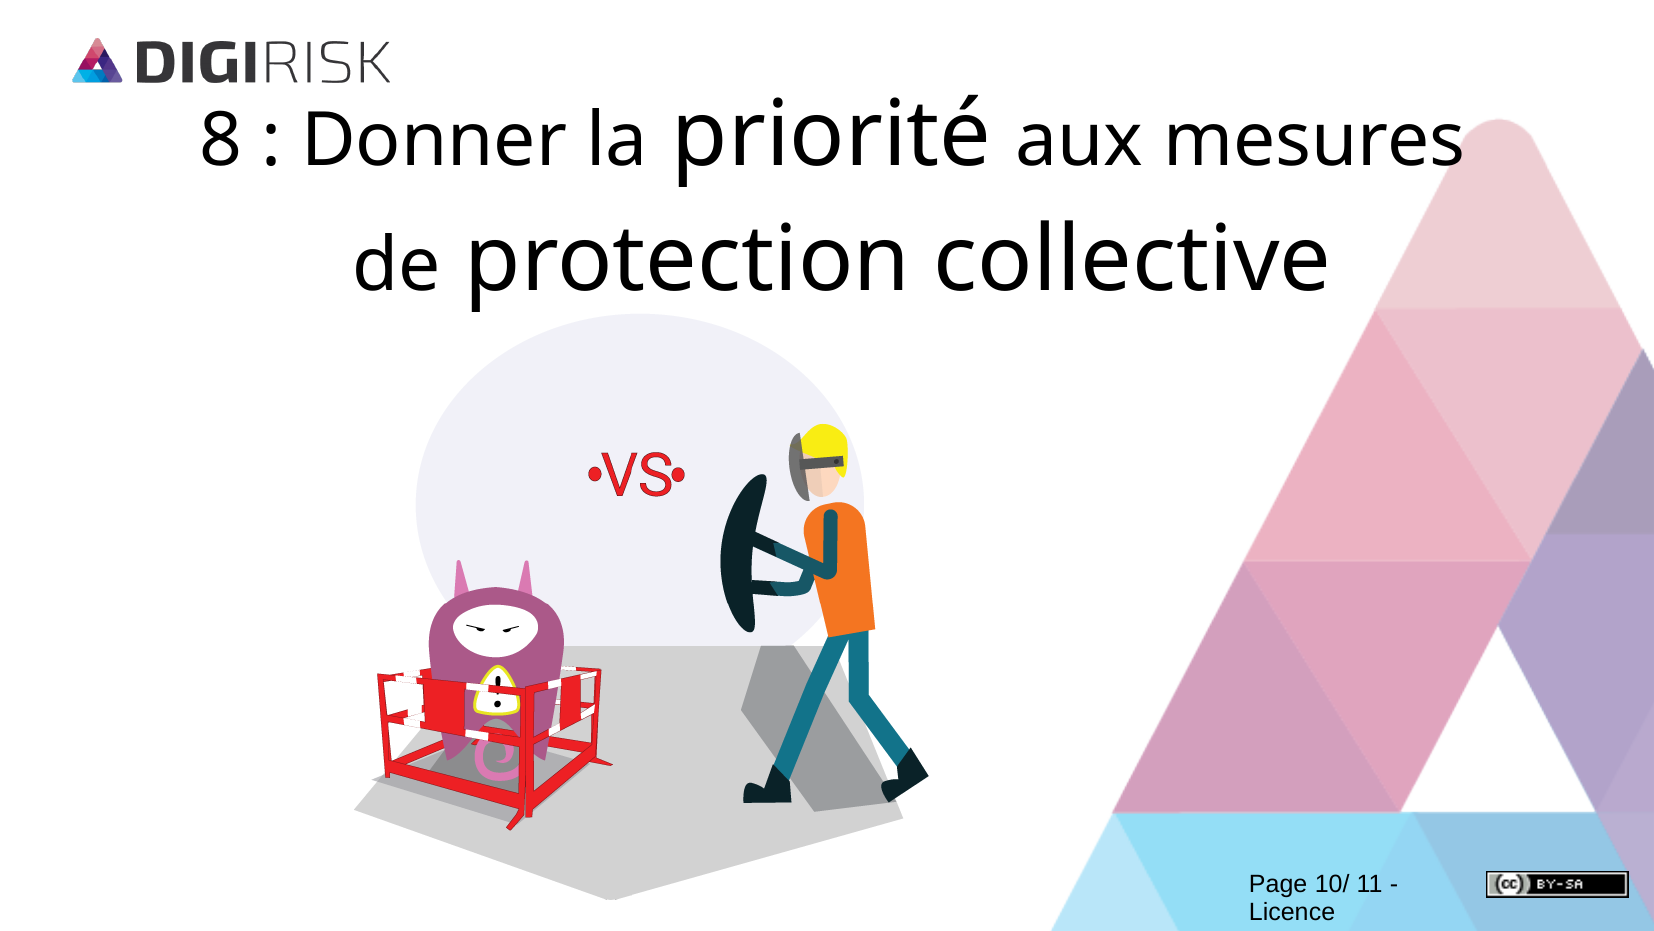

# 8 : Donner la priorité aux mesures de protection collective